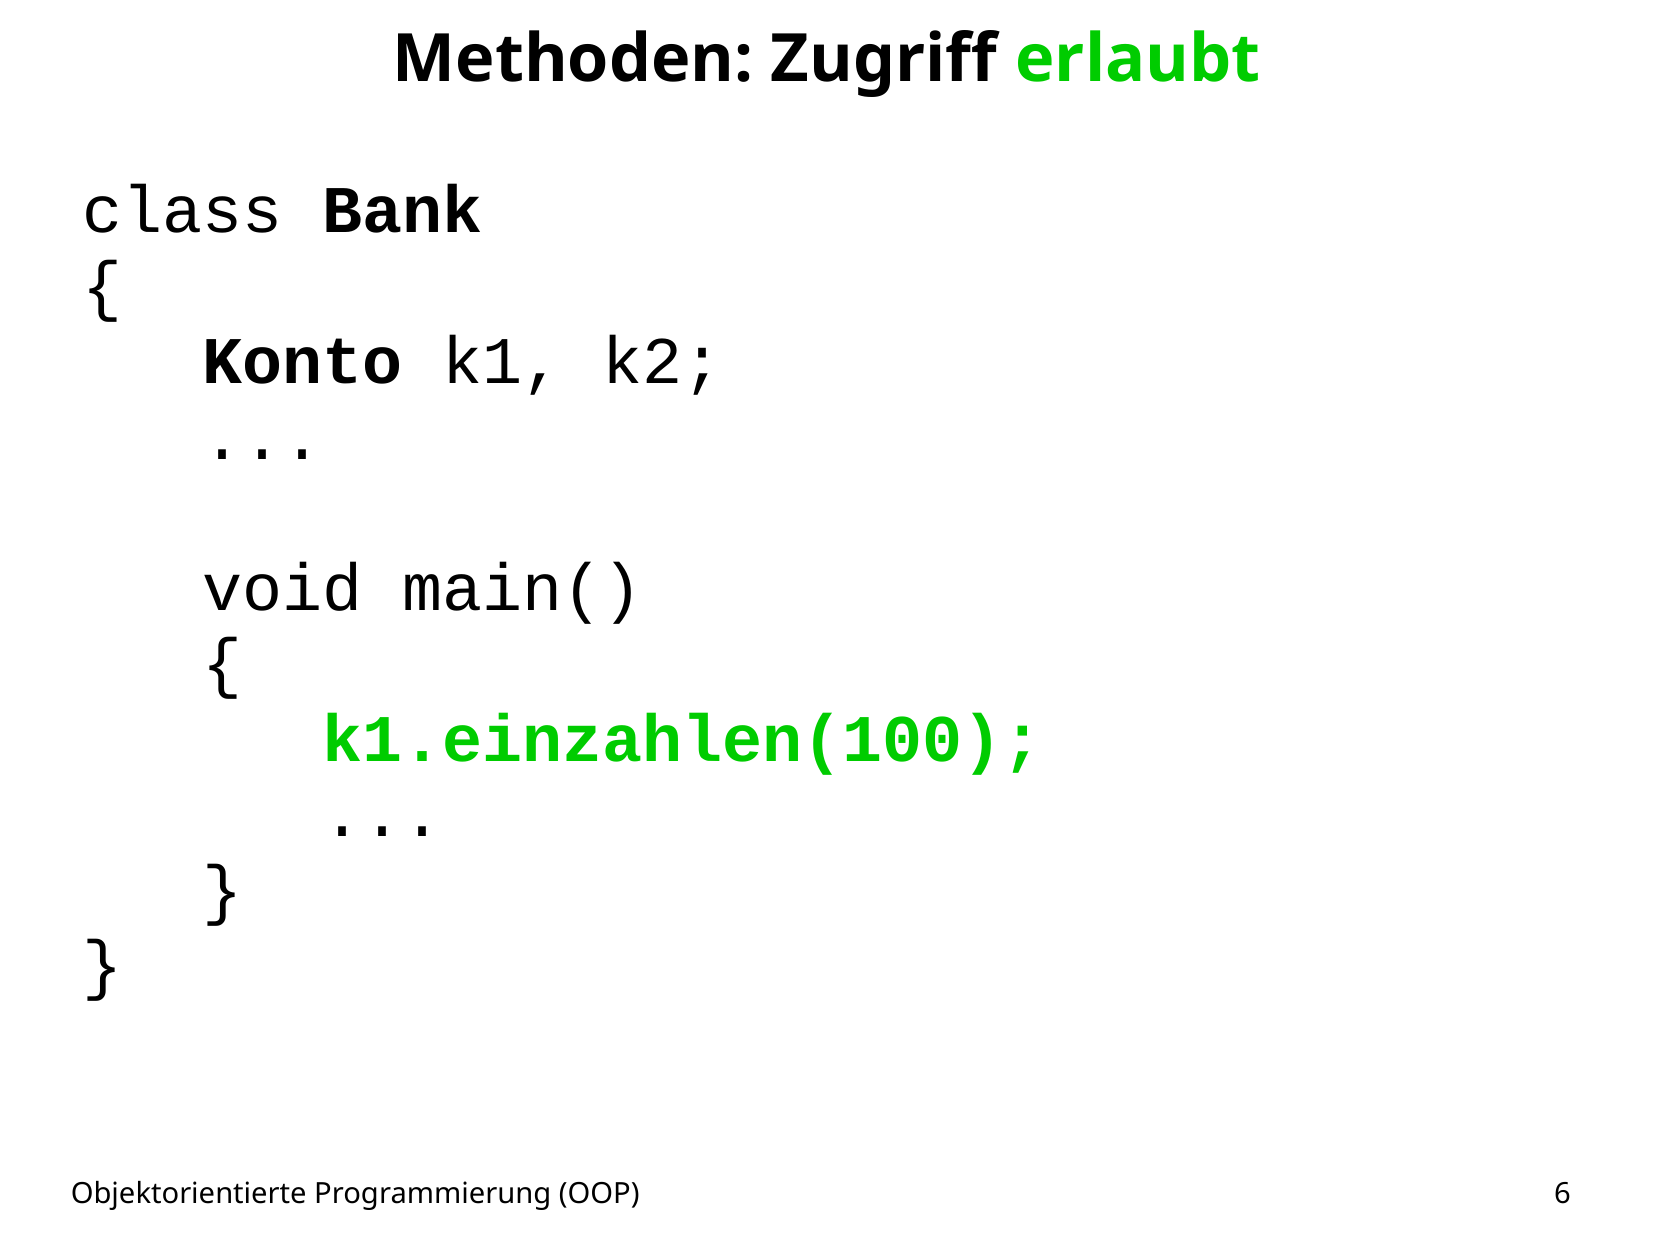

# Methoden: Zugriff erlaubt
class Bank
{
 Konto k1, k2;
 ...
 void main()
 {
 k1.einzahlen(100);
 ...
 }
}
Objektorientierte Programmierung (OOP)
6